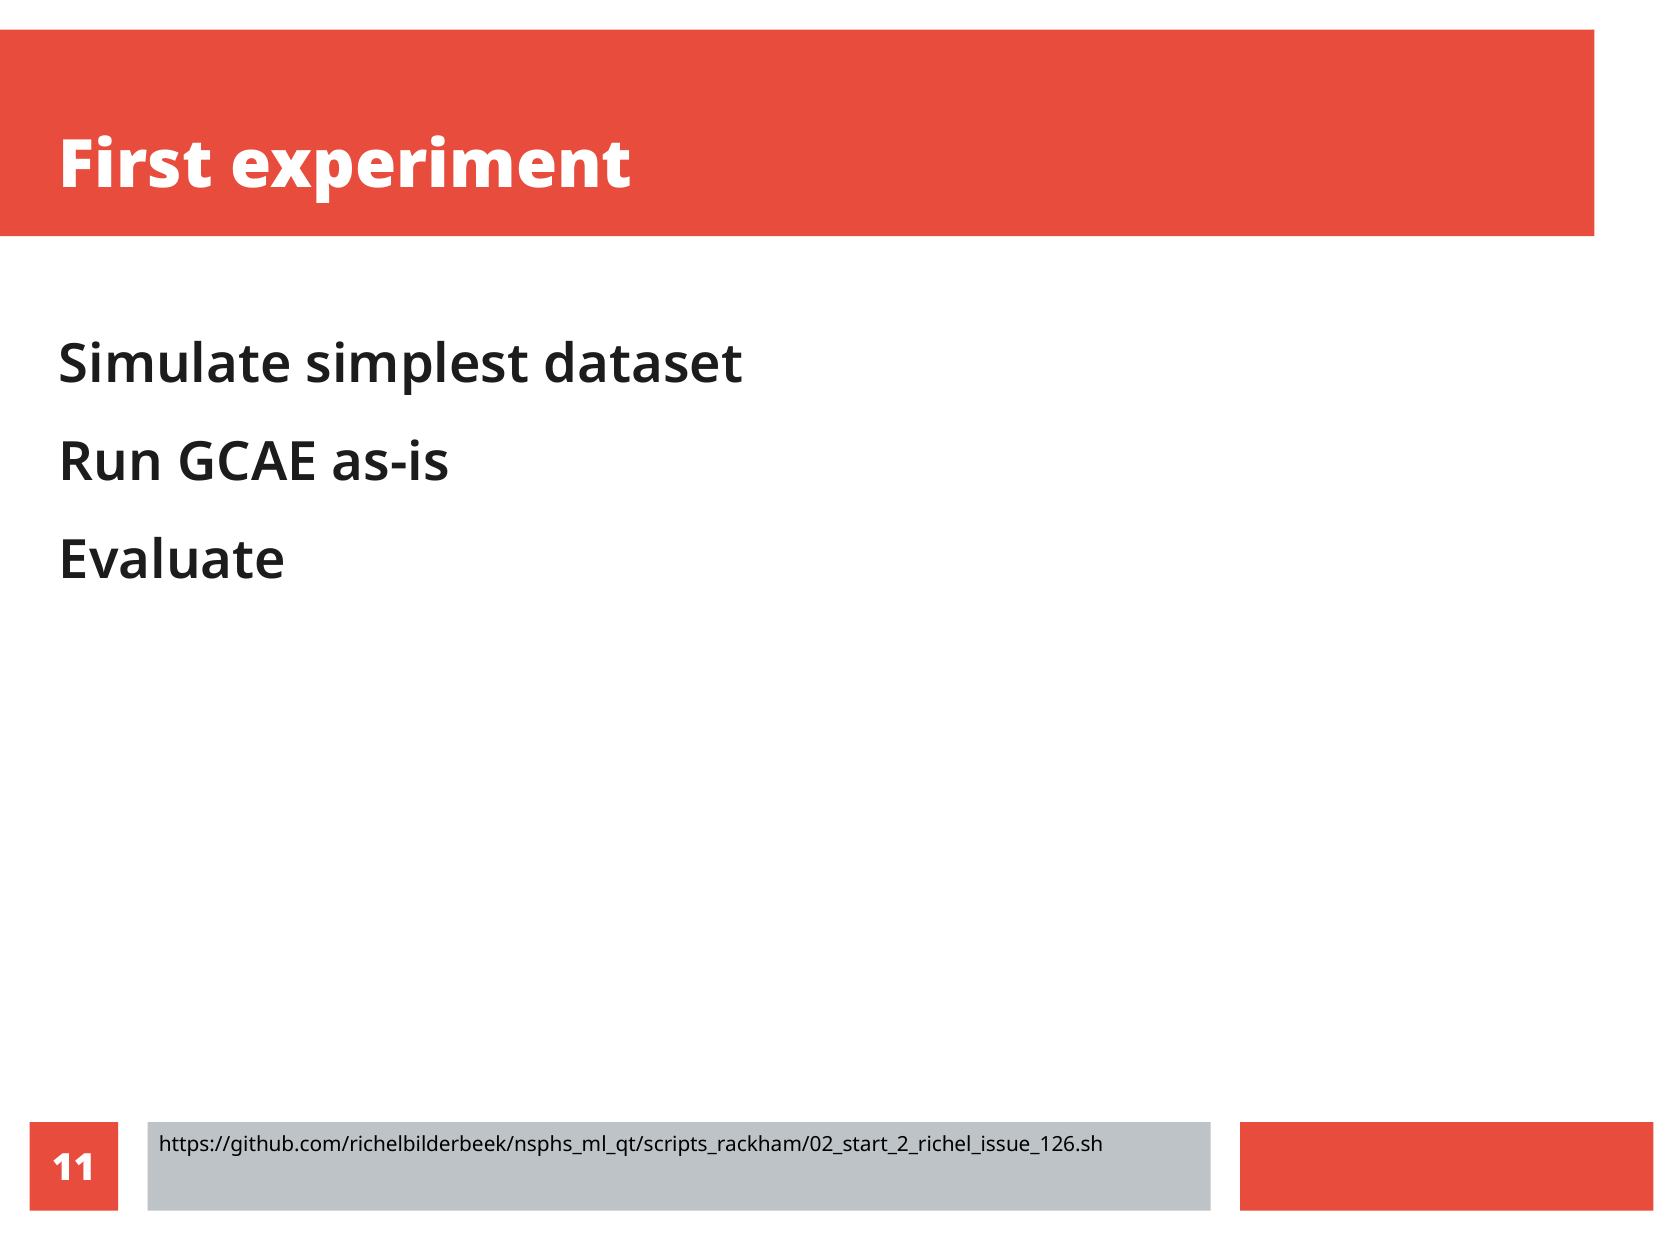

# First experiment
Simulate simplest dataset
Run GCAE as-is
Evaluate
11
https://github.com/richelbilderbeek/nsphs_ml_qt/scripts_rackham/02_start_2_richel_issue_126.sh